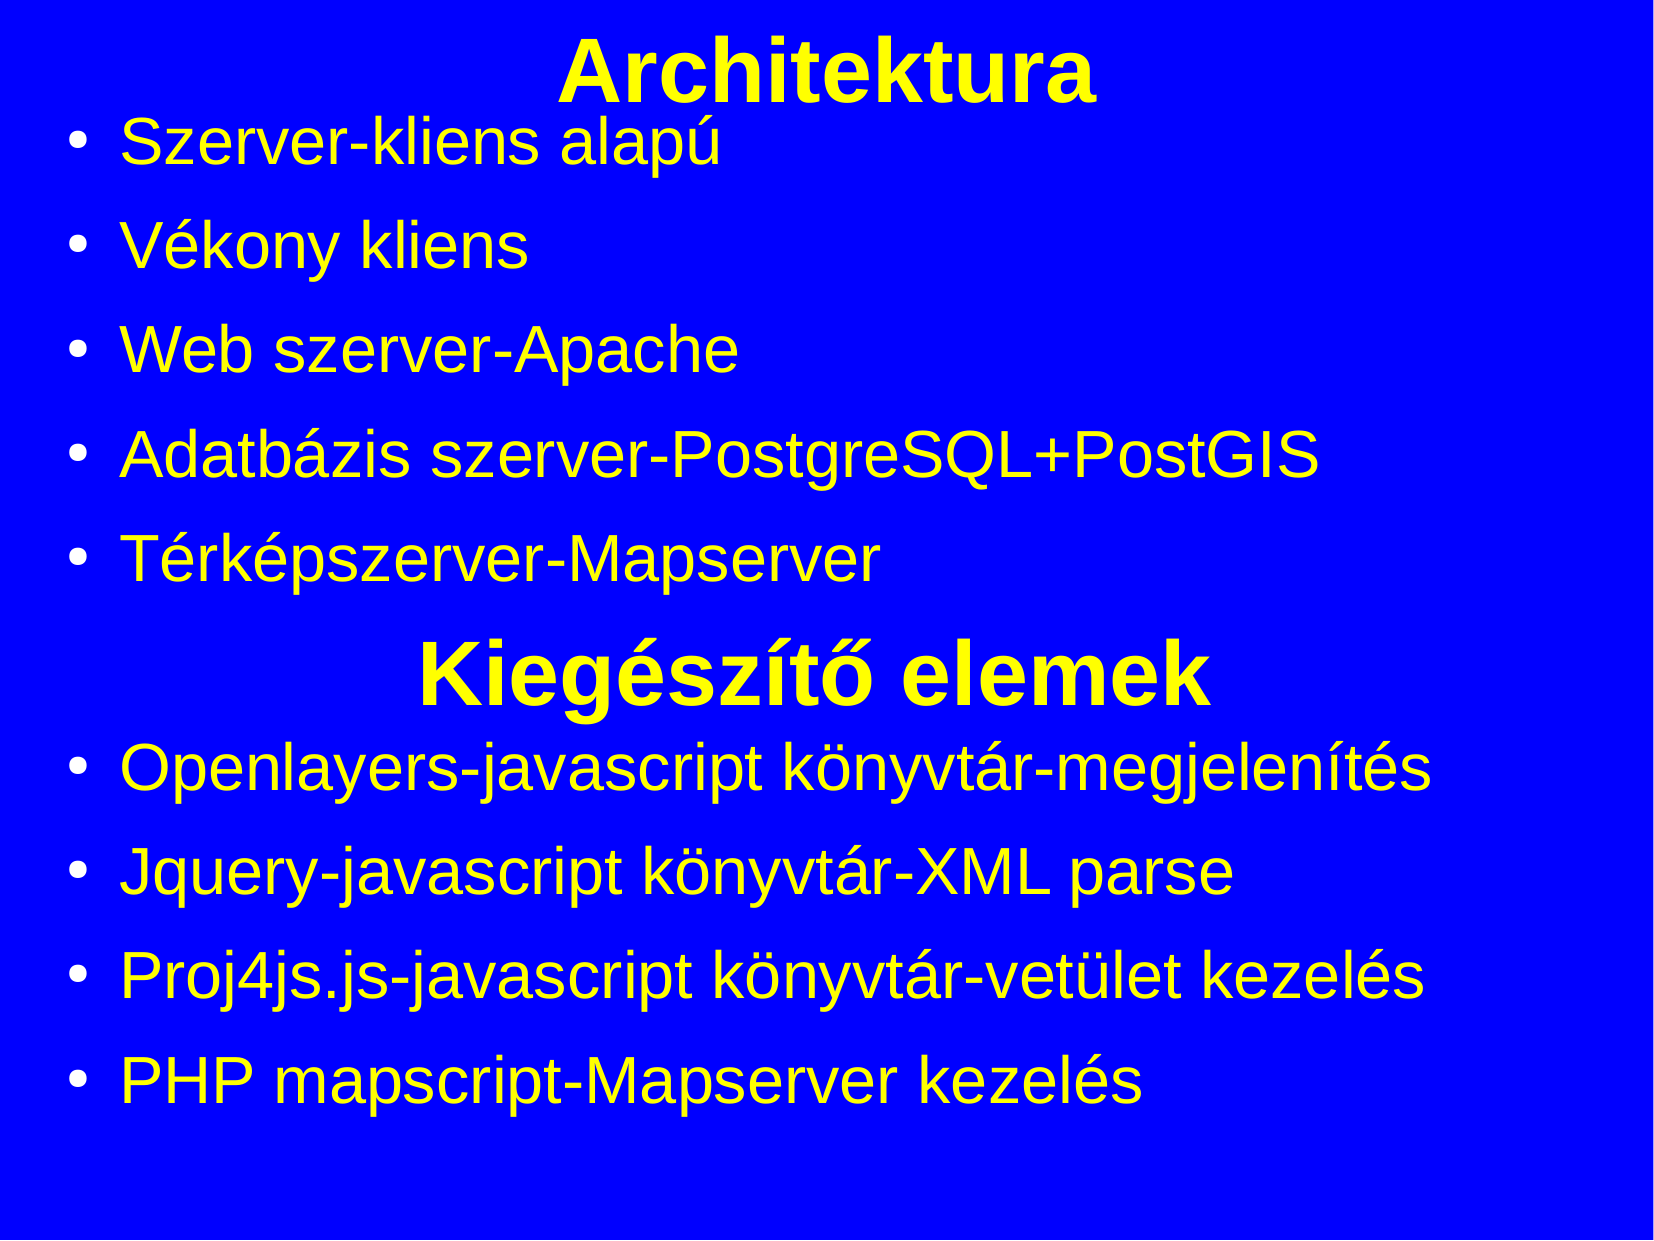

# Architektura
Szerver-kliens alapú
Vékony kliens
Web szerver-Apache
Adatbázis szerver-PostgreSQL+PostGIS
Térképszerver-Mapserver
Openlayers-javascript könyvtár-megjelenítés
Jquery-javascript könyvtár-XML parse
Proj4js.js-javascript könyvtár-vetület kezelés
PHP mapscript-Mapserver kezelés
Kiegészítő elemek